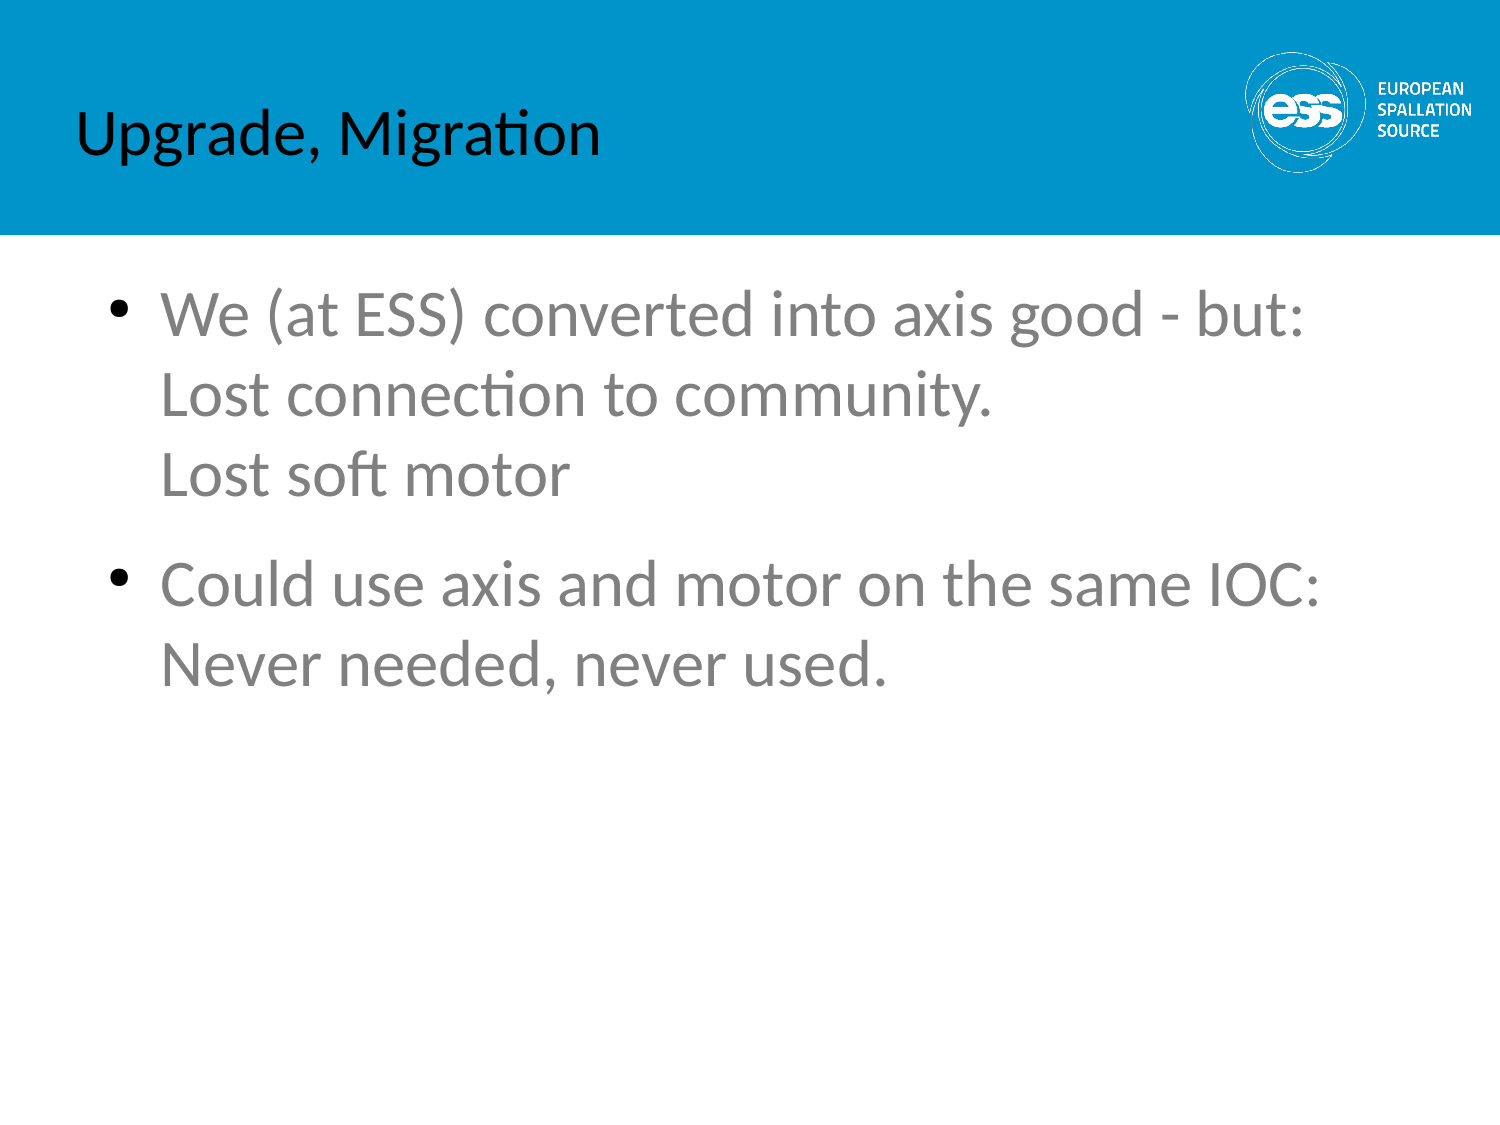

# Upgrade, Migration
We (at ESS) converted into axis good - but:
Lost connection to community.
Lost soft motor
Could use axis and motor on the same IOC:
Never needed, never used.